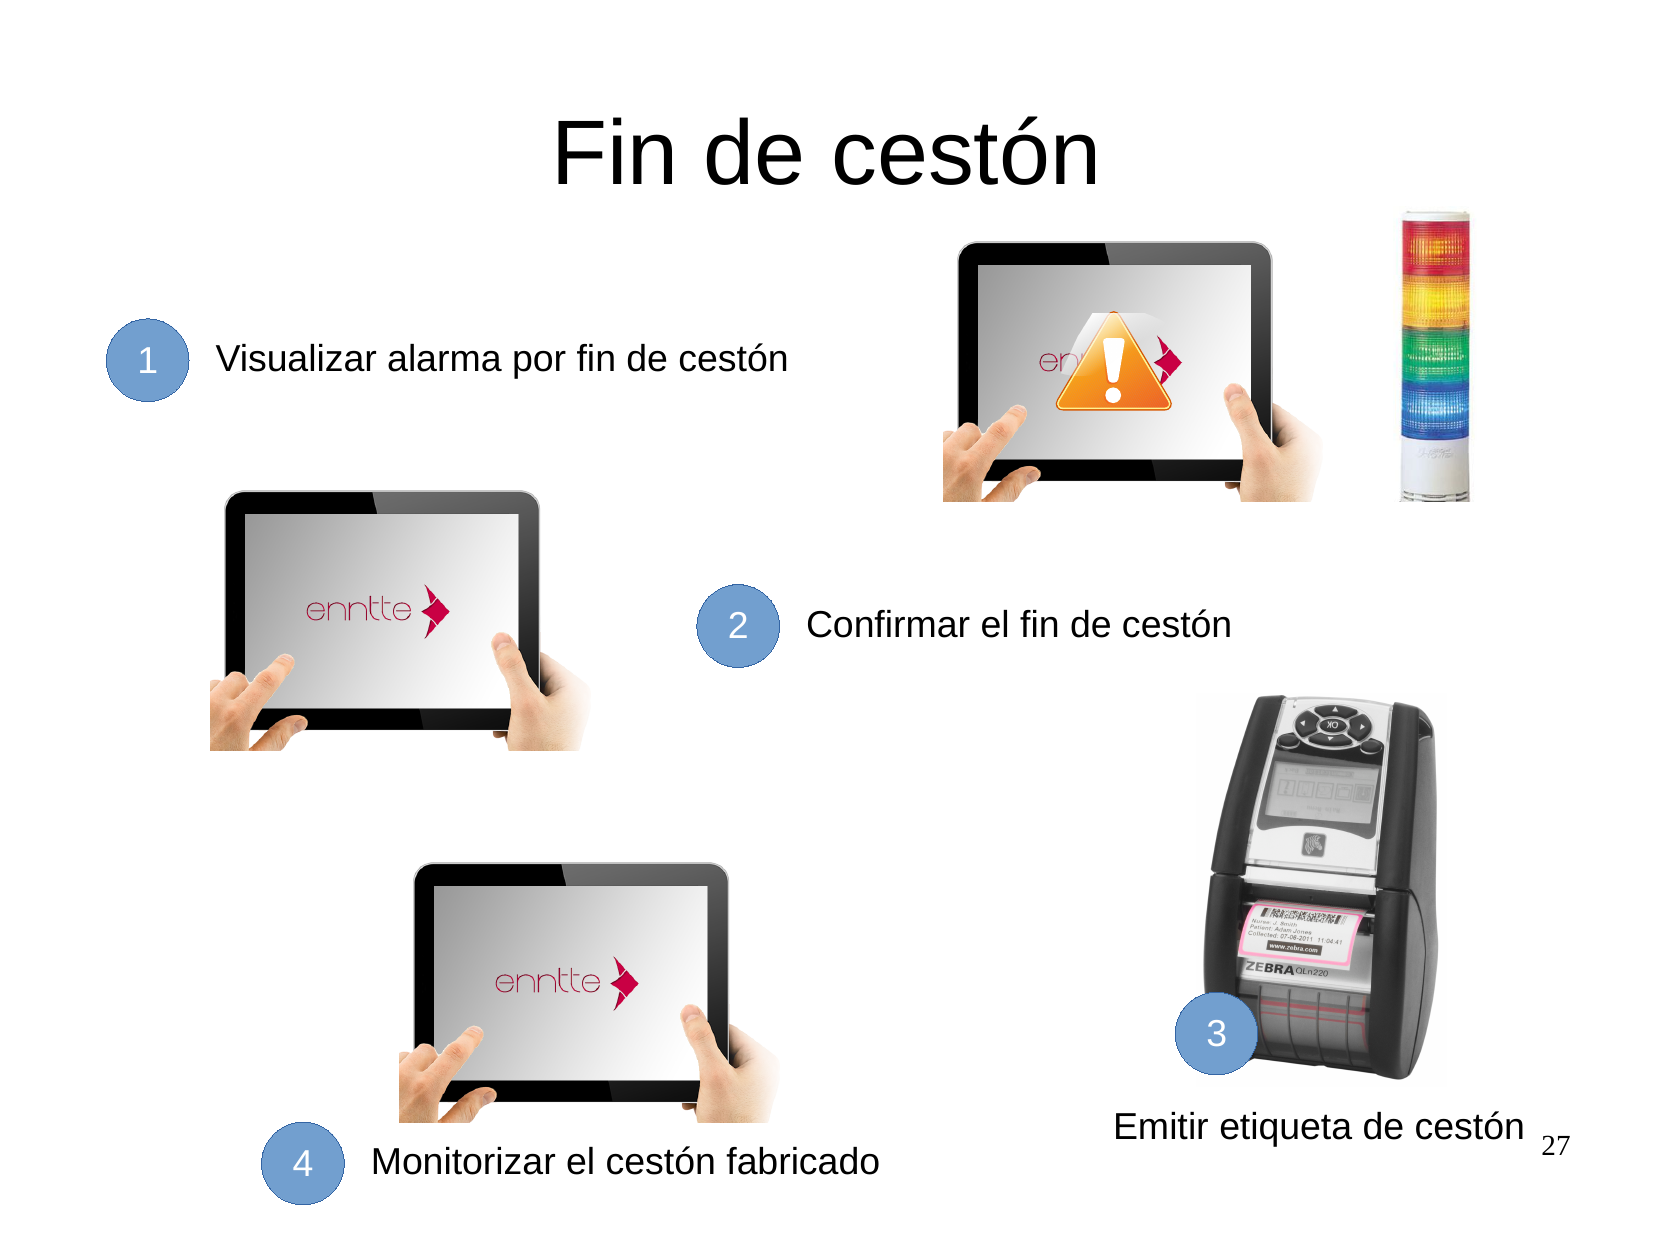

# Fin de cestón
1
Visualizar alarma por fin de cestón
2
Confirmar el fin de cestón
3
Emitir etiqueta de cestón
4
27
Monitorizar el cestón fabricado